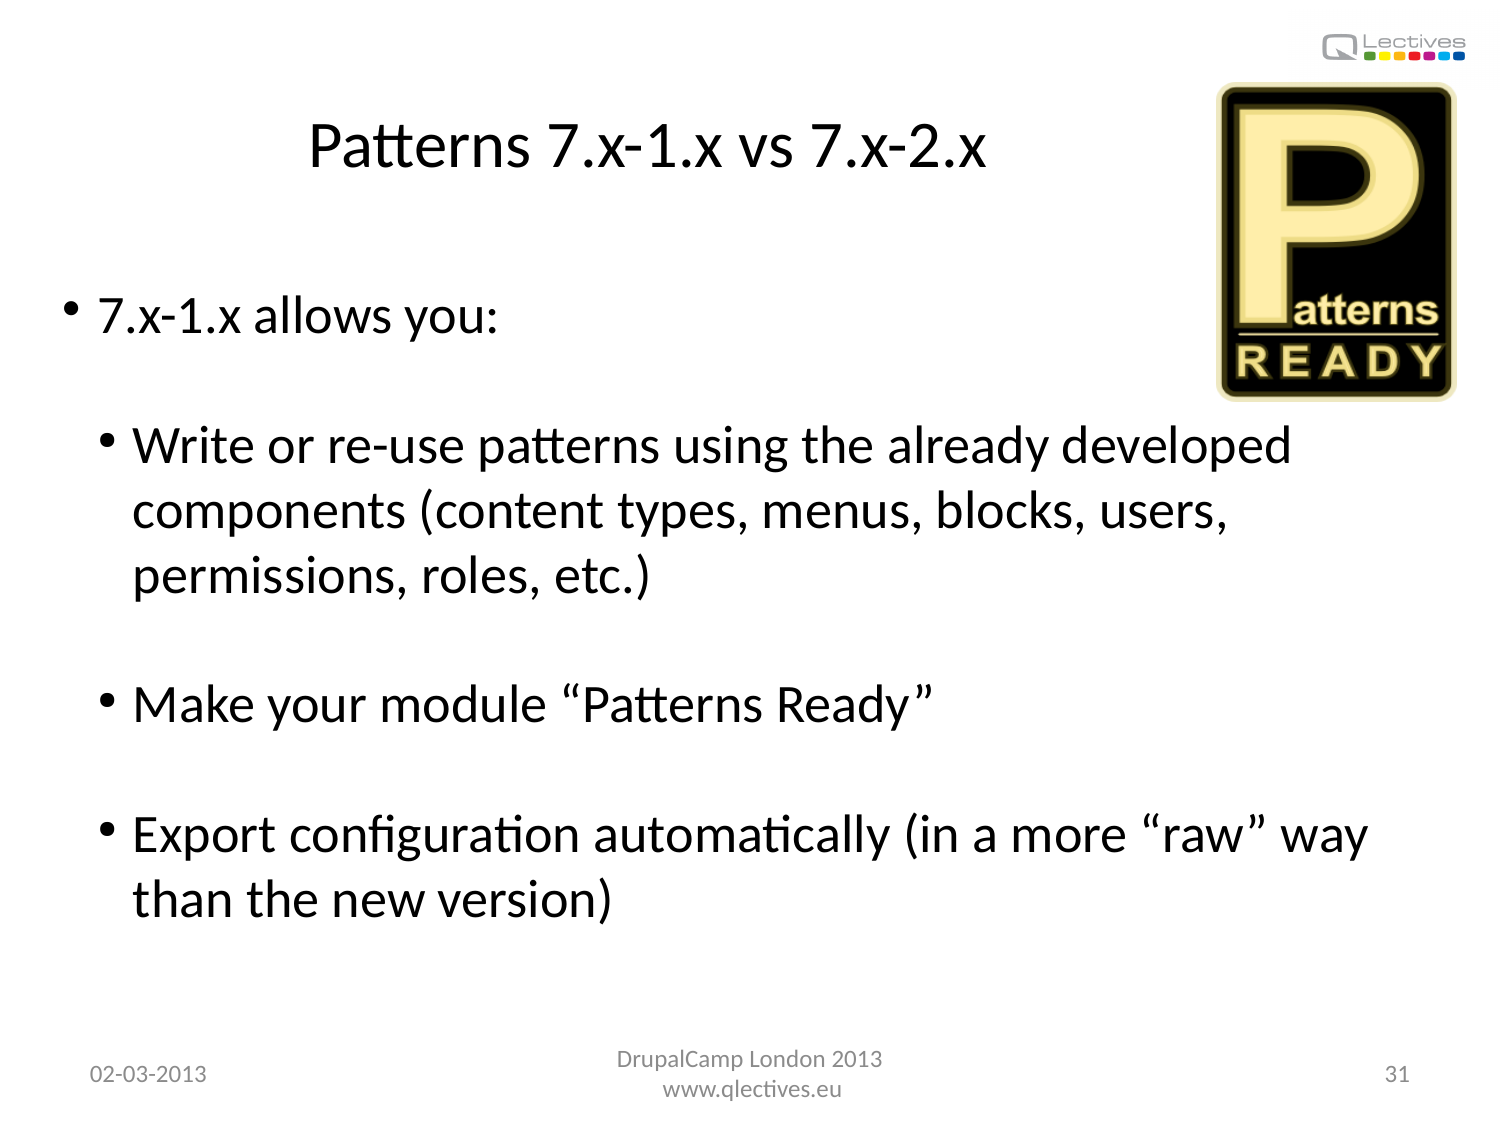

Patterns 7.x-1.x vs 7.x-2.x
7.x-1.x allows you:
Write or re-use patterns using the already developed components (content types, menus, blocks, users, permissions, roles, etc.)
Make your module “Patterns Ready”
Export configuration automatically (in a more “raw” way than the new version)
02-03-2013
DrupalCamp London 2013
 www.qlectives.eu